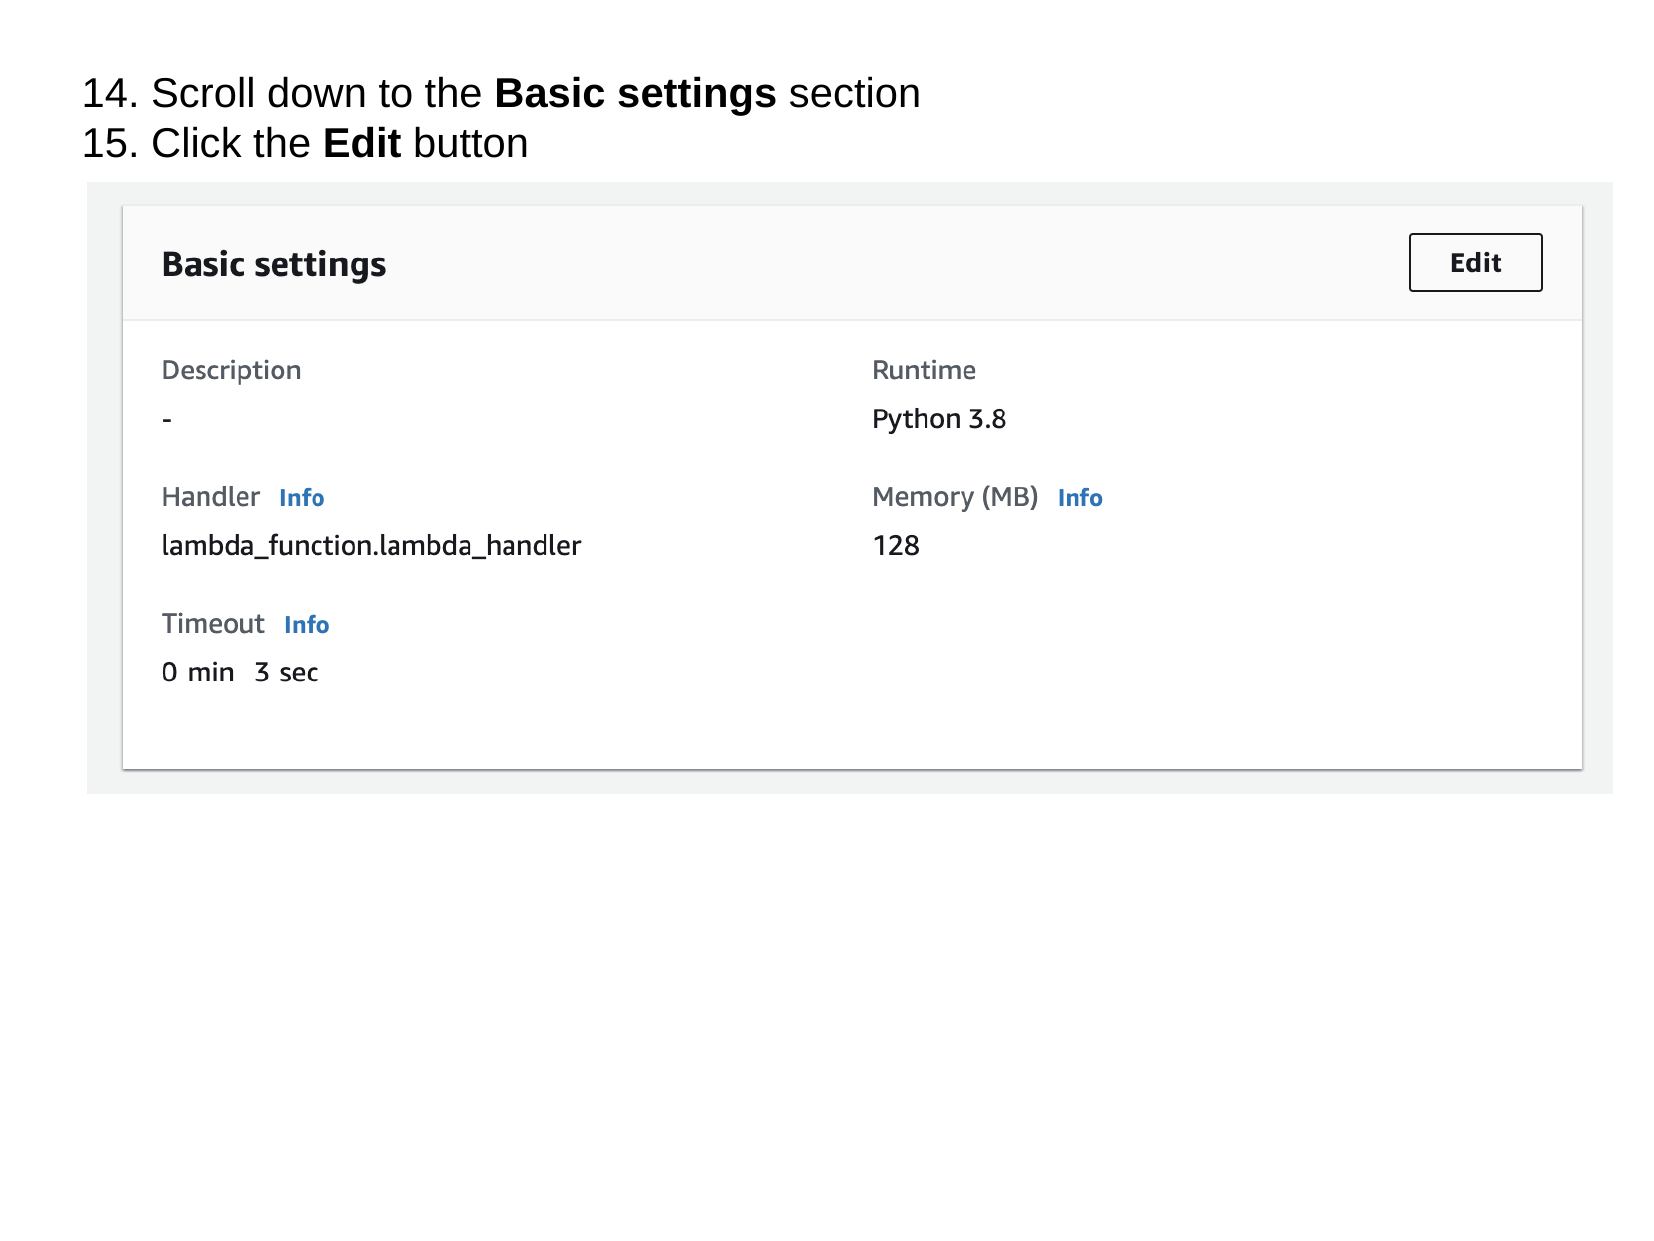

# 14. Scroll down to the Basic settings section
15. Click the Edit button